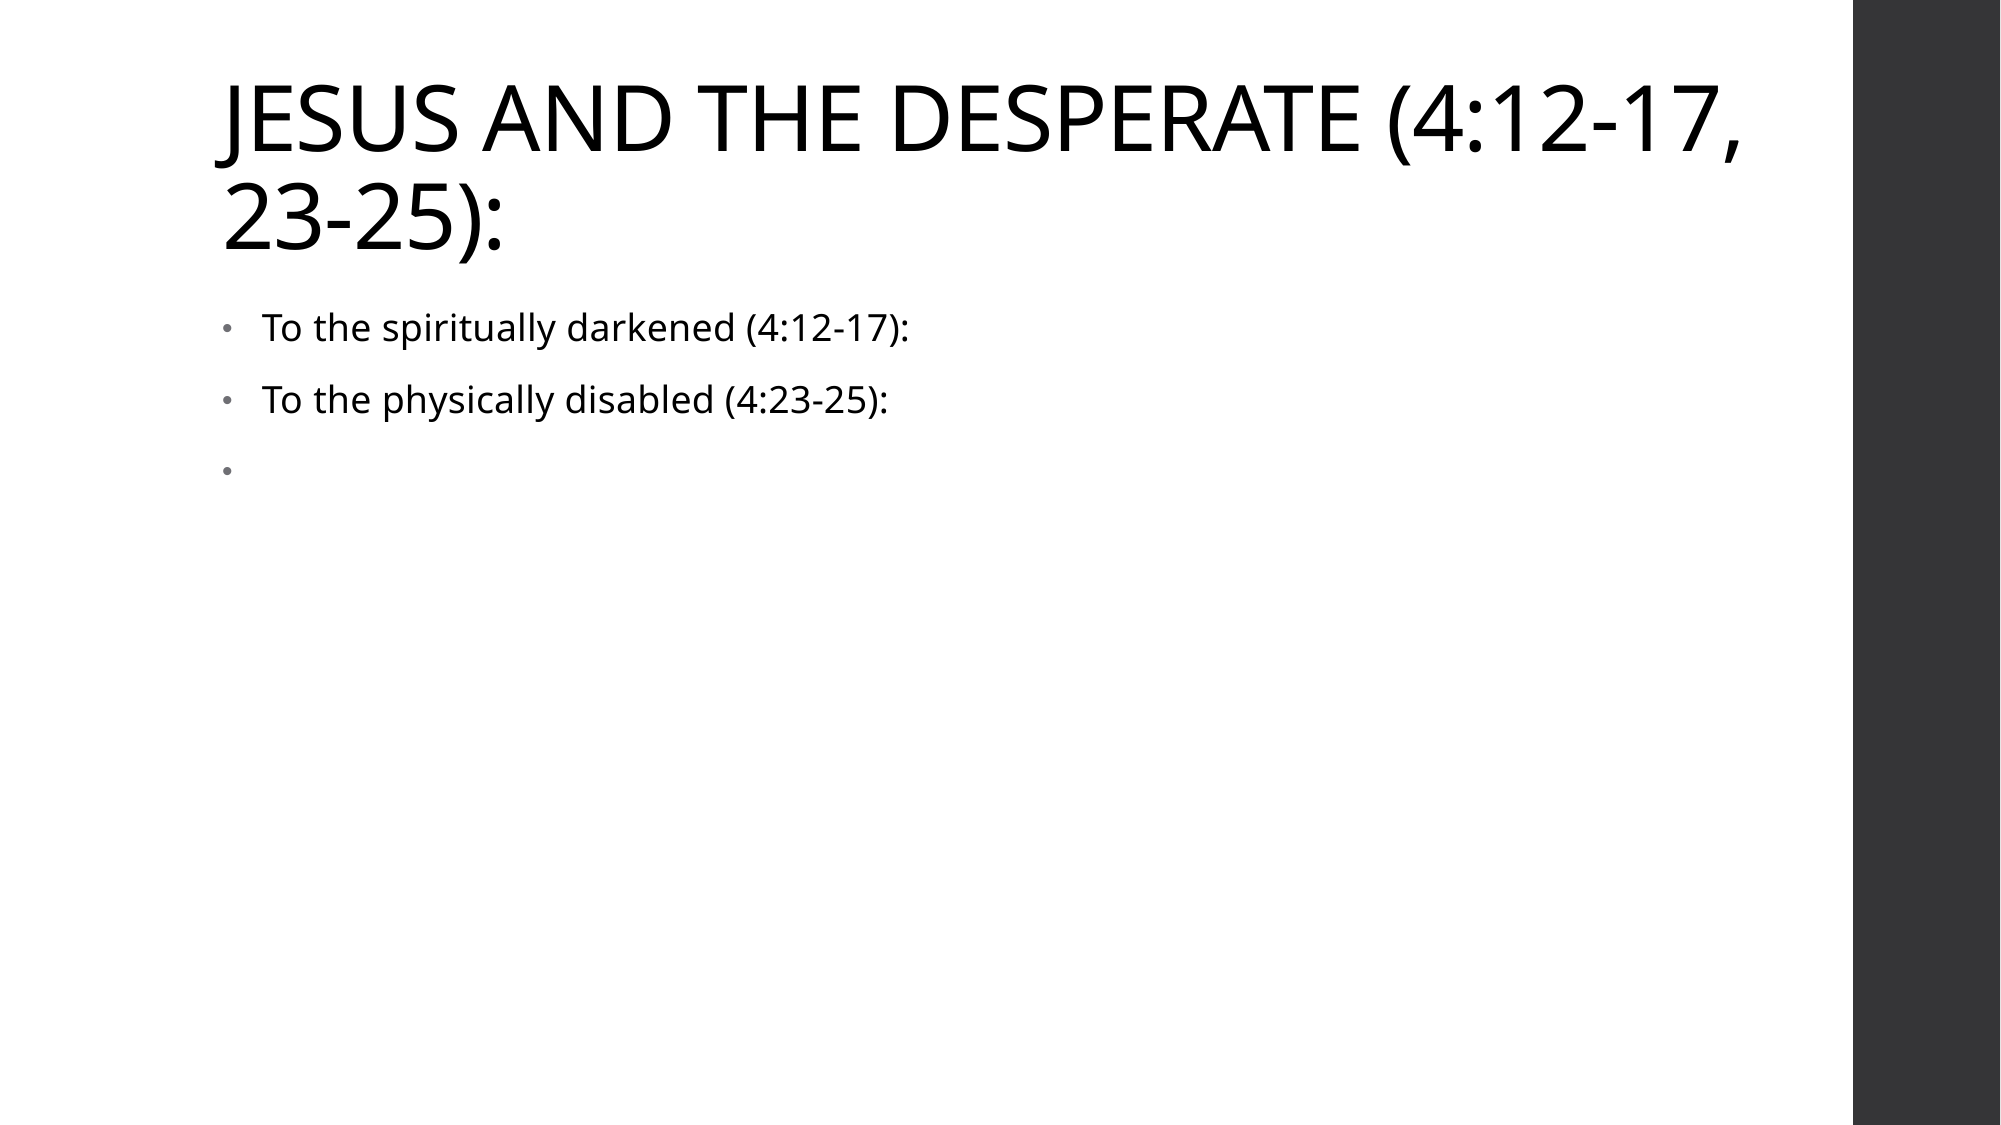

# JESUS AND THE DESPERATE (4:12-17, 23-25):
 To the spiritually darkened (4:12-17):
 To the physically disabled (4:23-25):